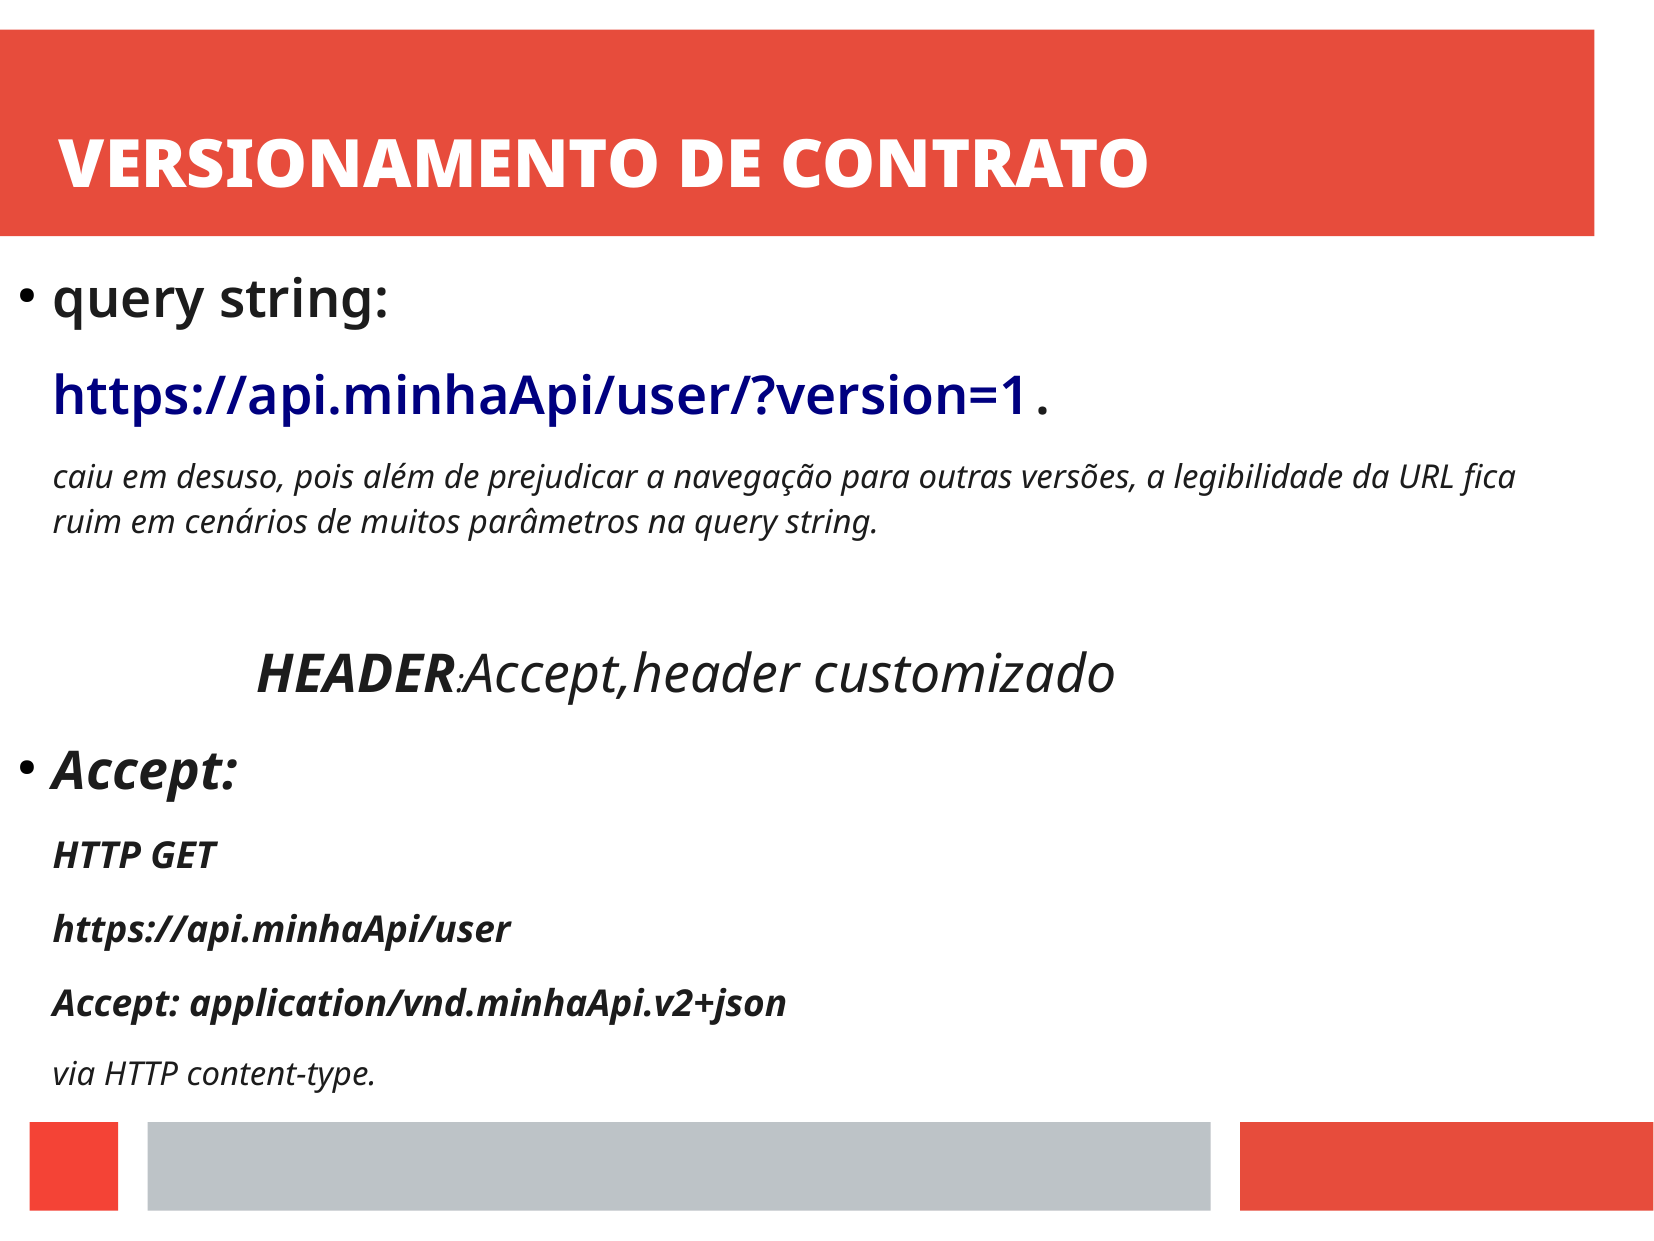

# VERSIONAMENTO DE CONTRATO
query string:
https://api.minhaApi/user/?version=1.
caiu em desuso, pois além de prejudicar a navegação para outras versões, a legibilidade da URL fica ruim em cenários de muitos parâmetros na query string.
 HEADER:Accept,header customizado
Accept:
HTTP GET
https://api.minhaApi/user
Accept: application/vnd.minhaApi.v2+json
via HTTP content-type.